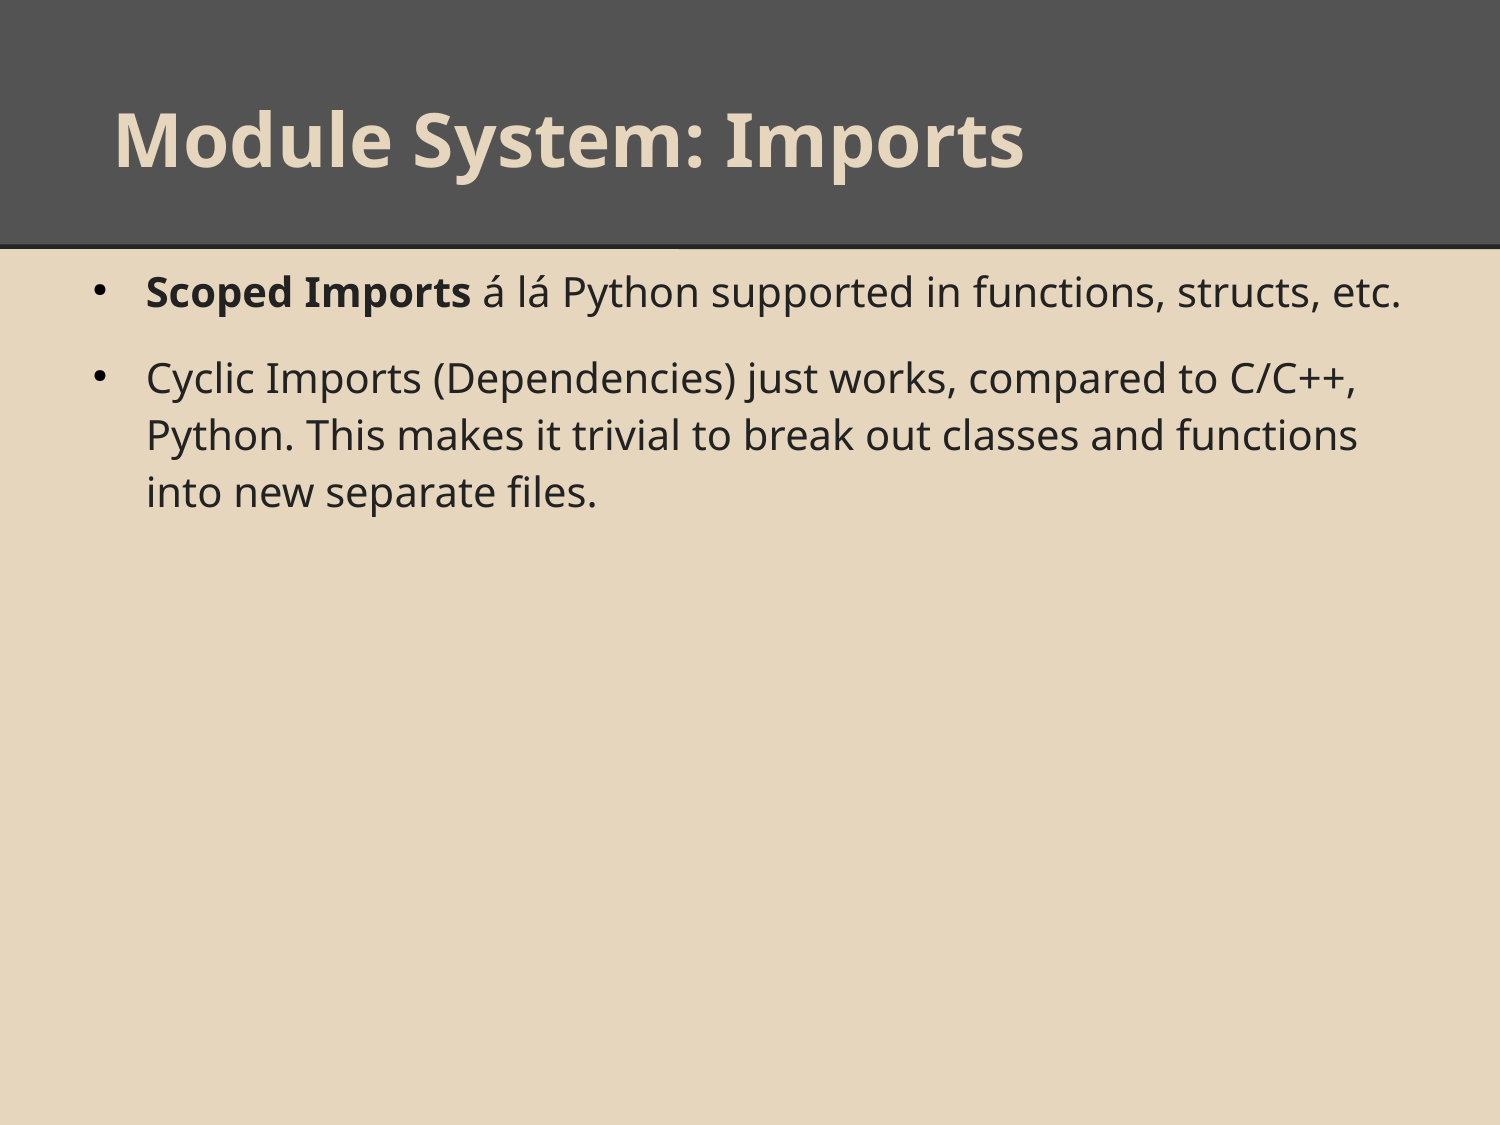

# Module System: Imports
Scoped Imports á lá Python supported in functions, structs, etc.
Cyclic Imports (Dependencies) just works, compared to C/C++, Python. This makes it trivial to break out classes and functions into new separate files.